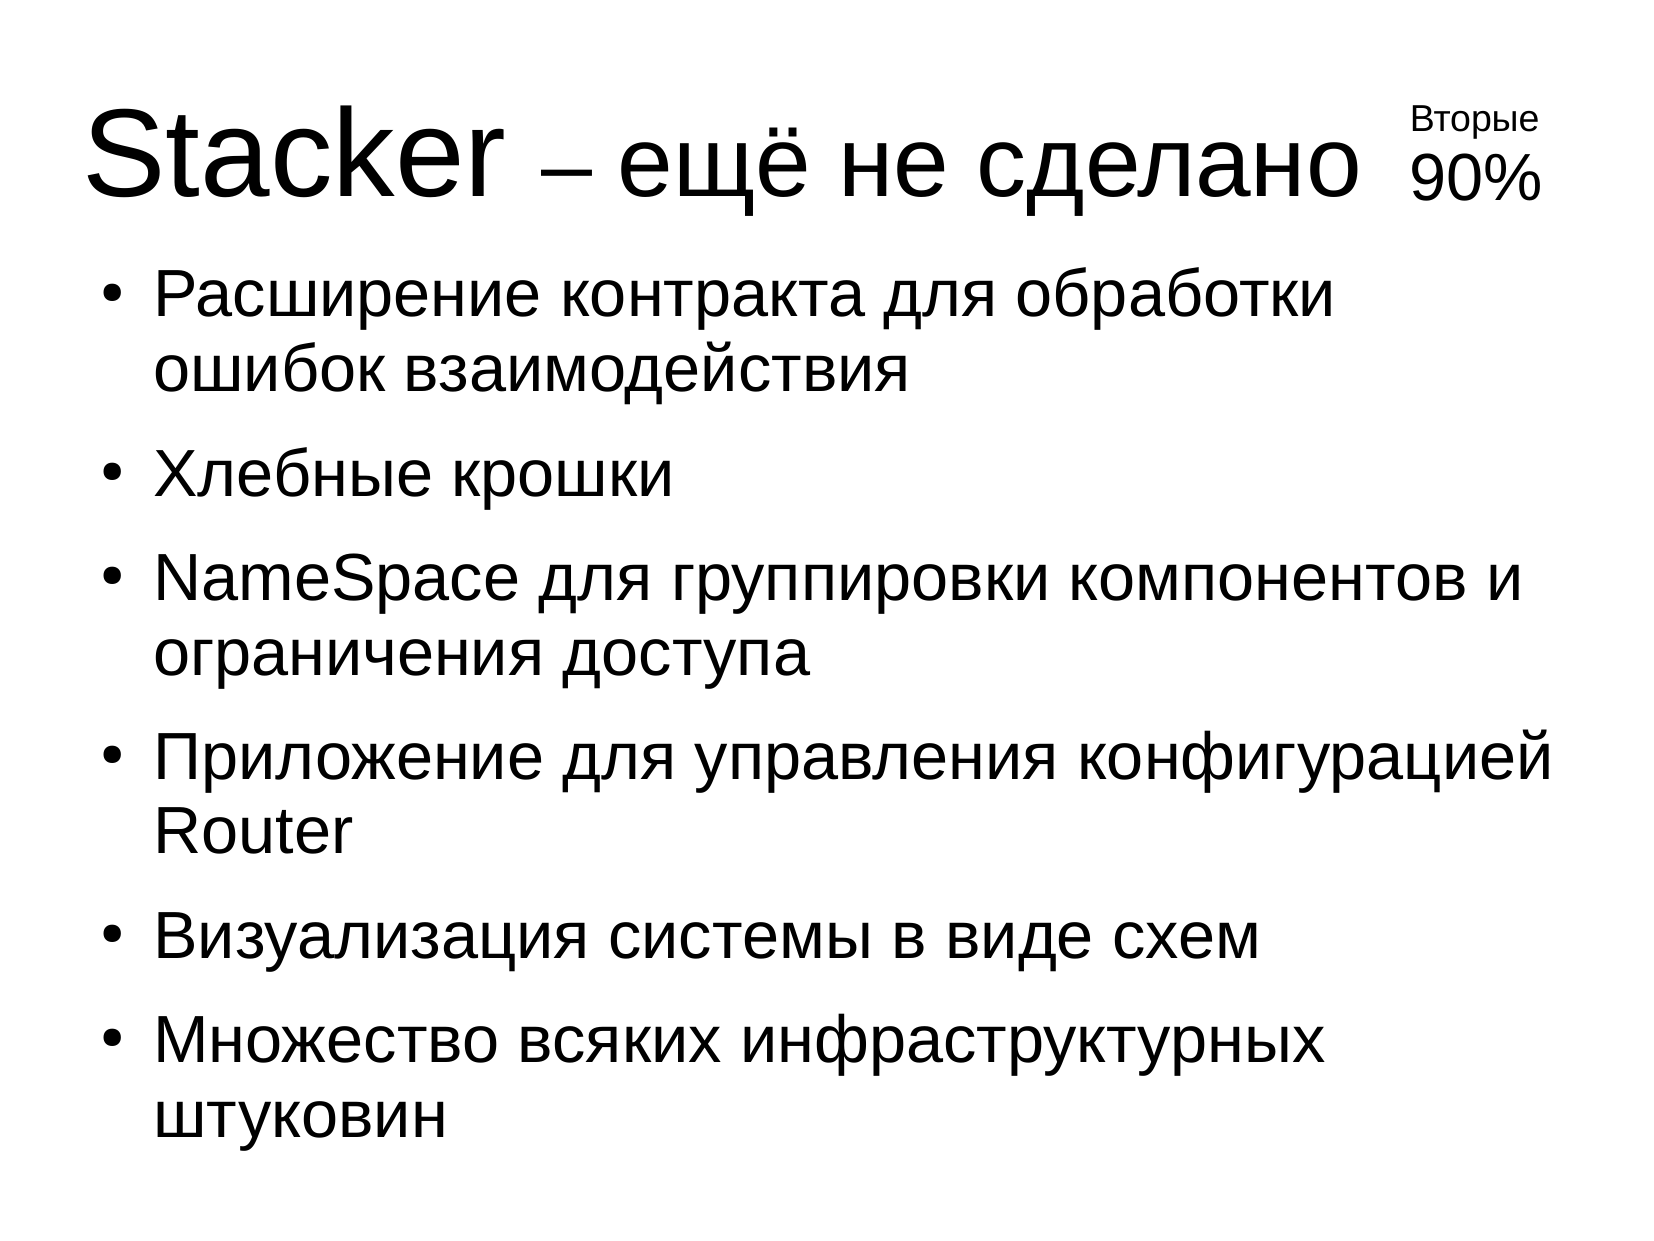

# Stacker – ещё не сделано
Вторые
90%
Расширение контракта для обработки ошибок взаимодействия
Хлебные крошки
NameSpace для группировки компонентов и ограничения доступа
Приложение для управления конфигурацией Router
Визуализация системы в виде схем
Множество всяких инфраструктурных штуковин